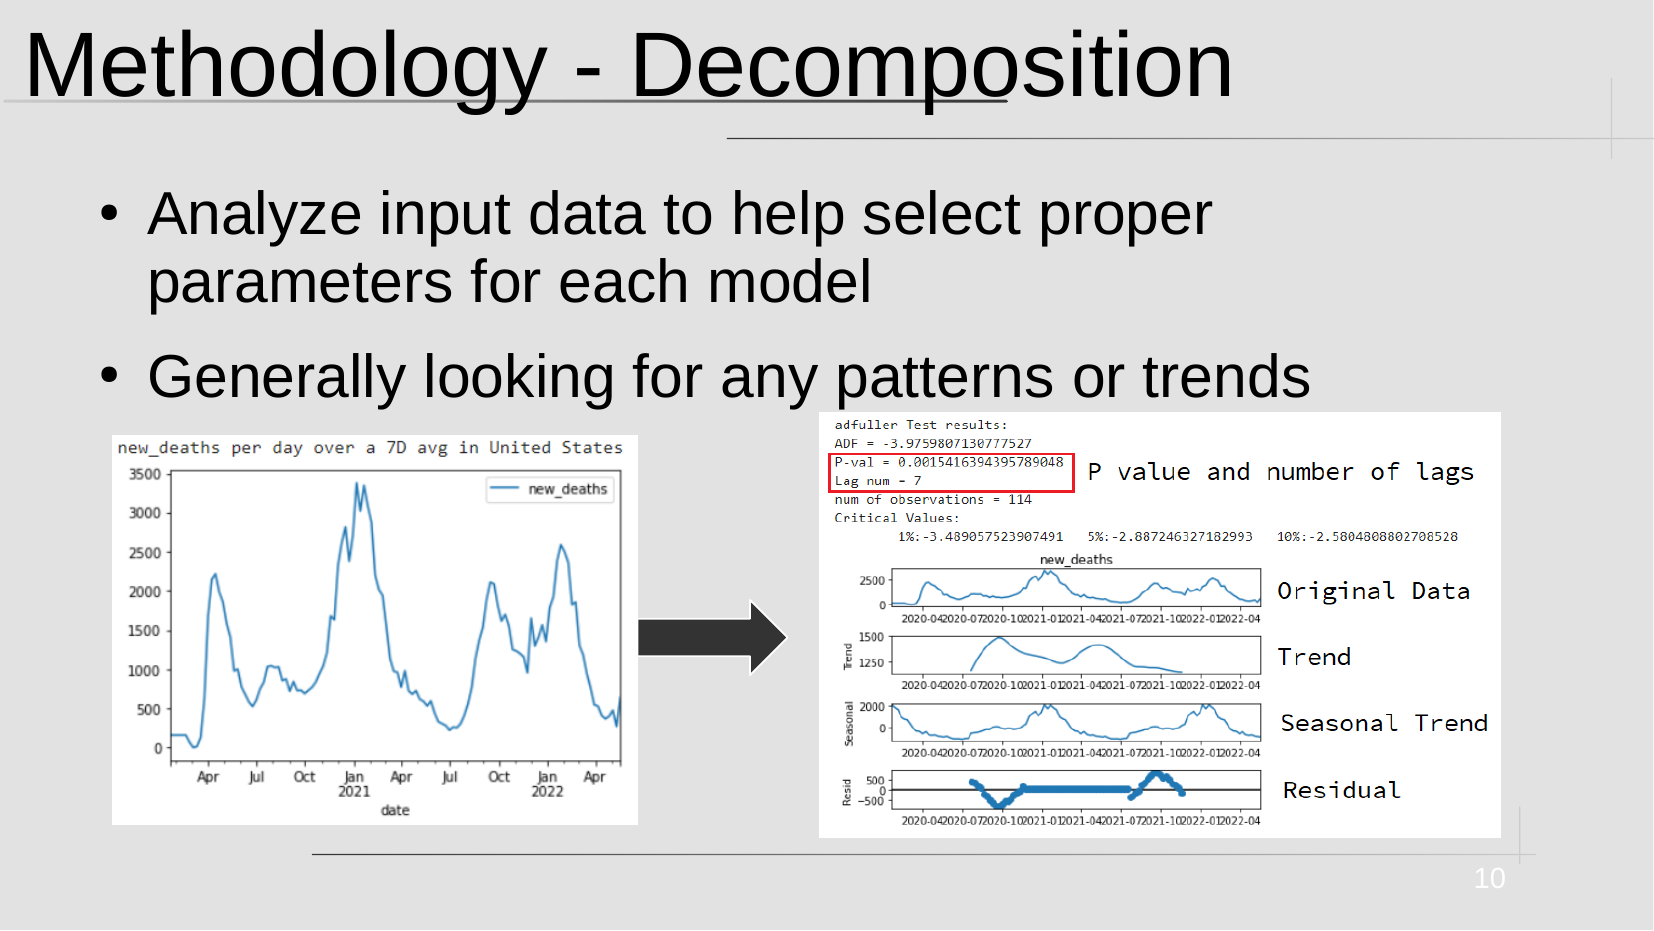

# Methodology - Decomposition
Analyze input data to help select proper parameters for each model
Generally looking for any patterns or trends
10